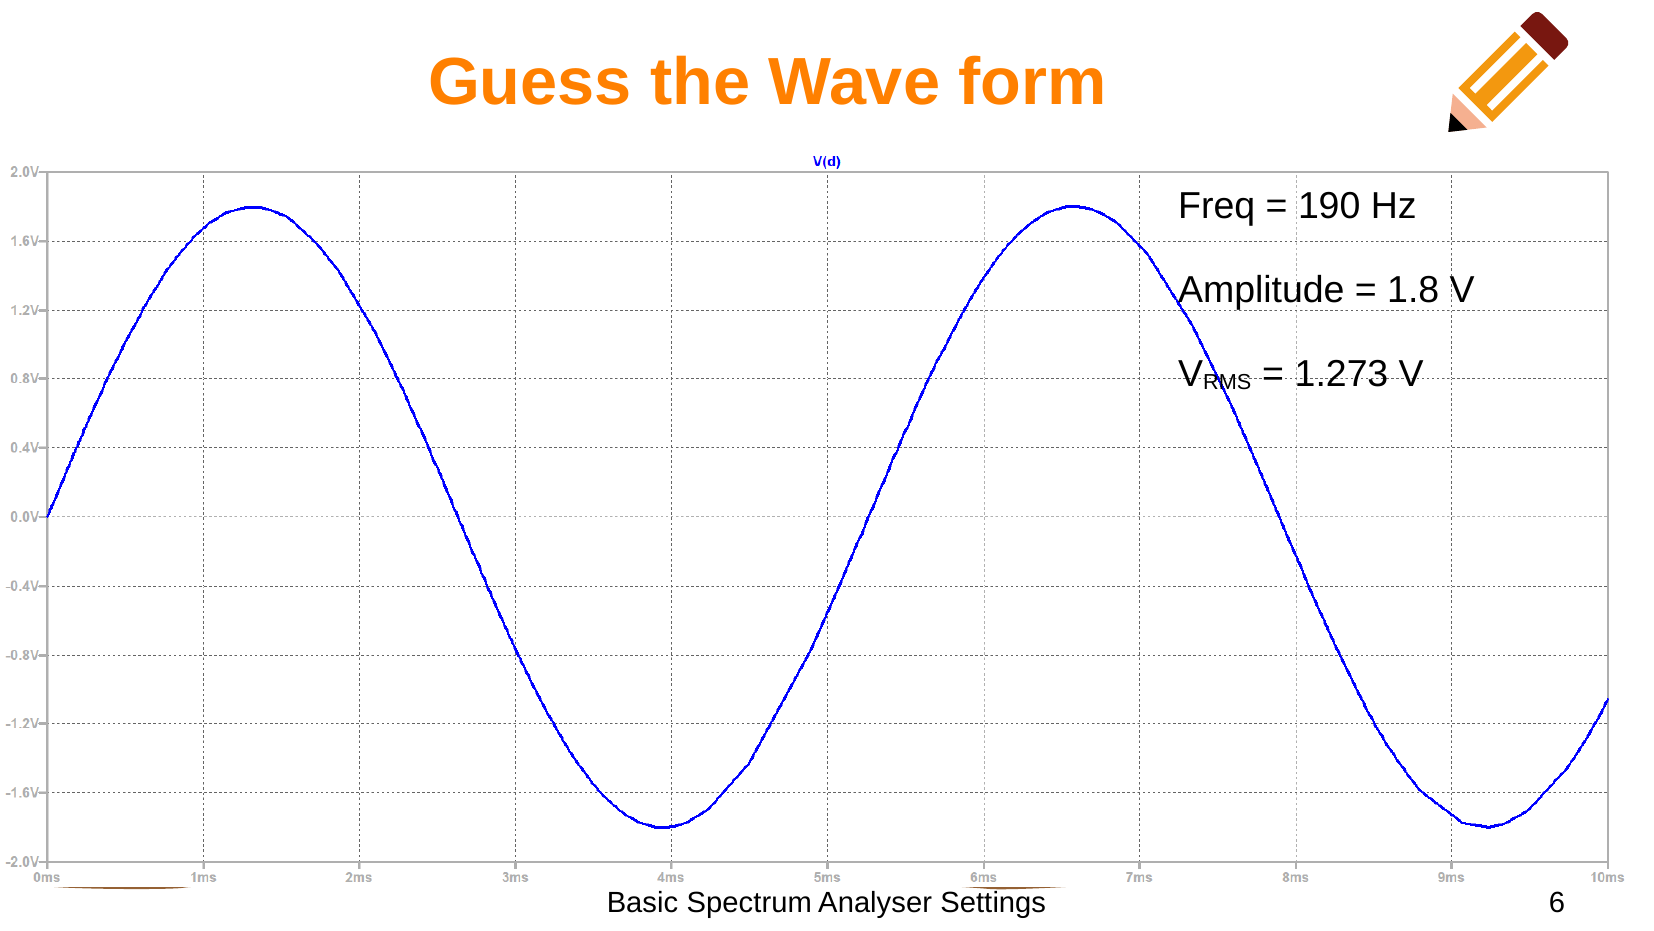

# Guess the Wave form
Freq = 190 Hz
Amplitude = 1.8 V
VRMS	 = 1.273 V
Basic Spectrum Analyser Settings
6